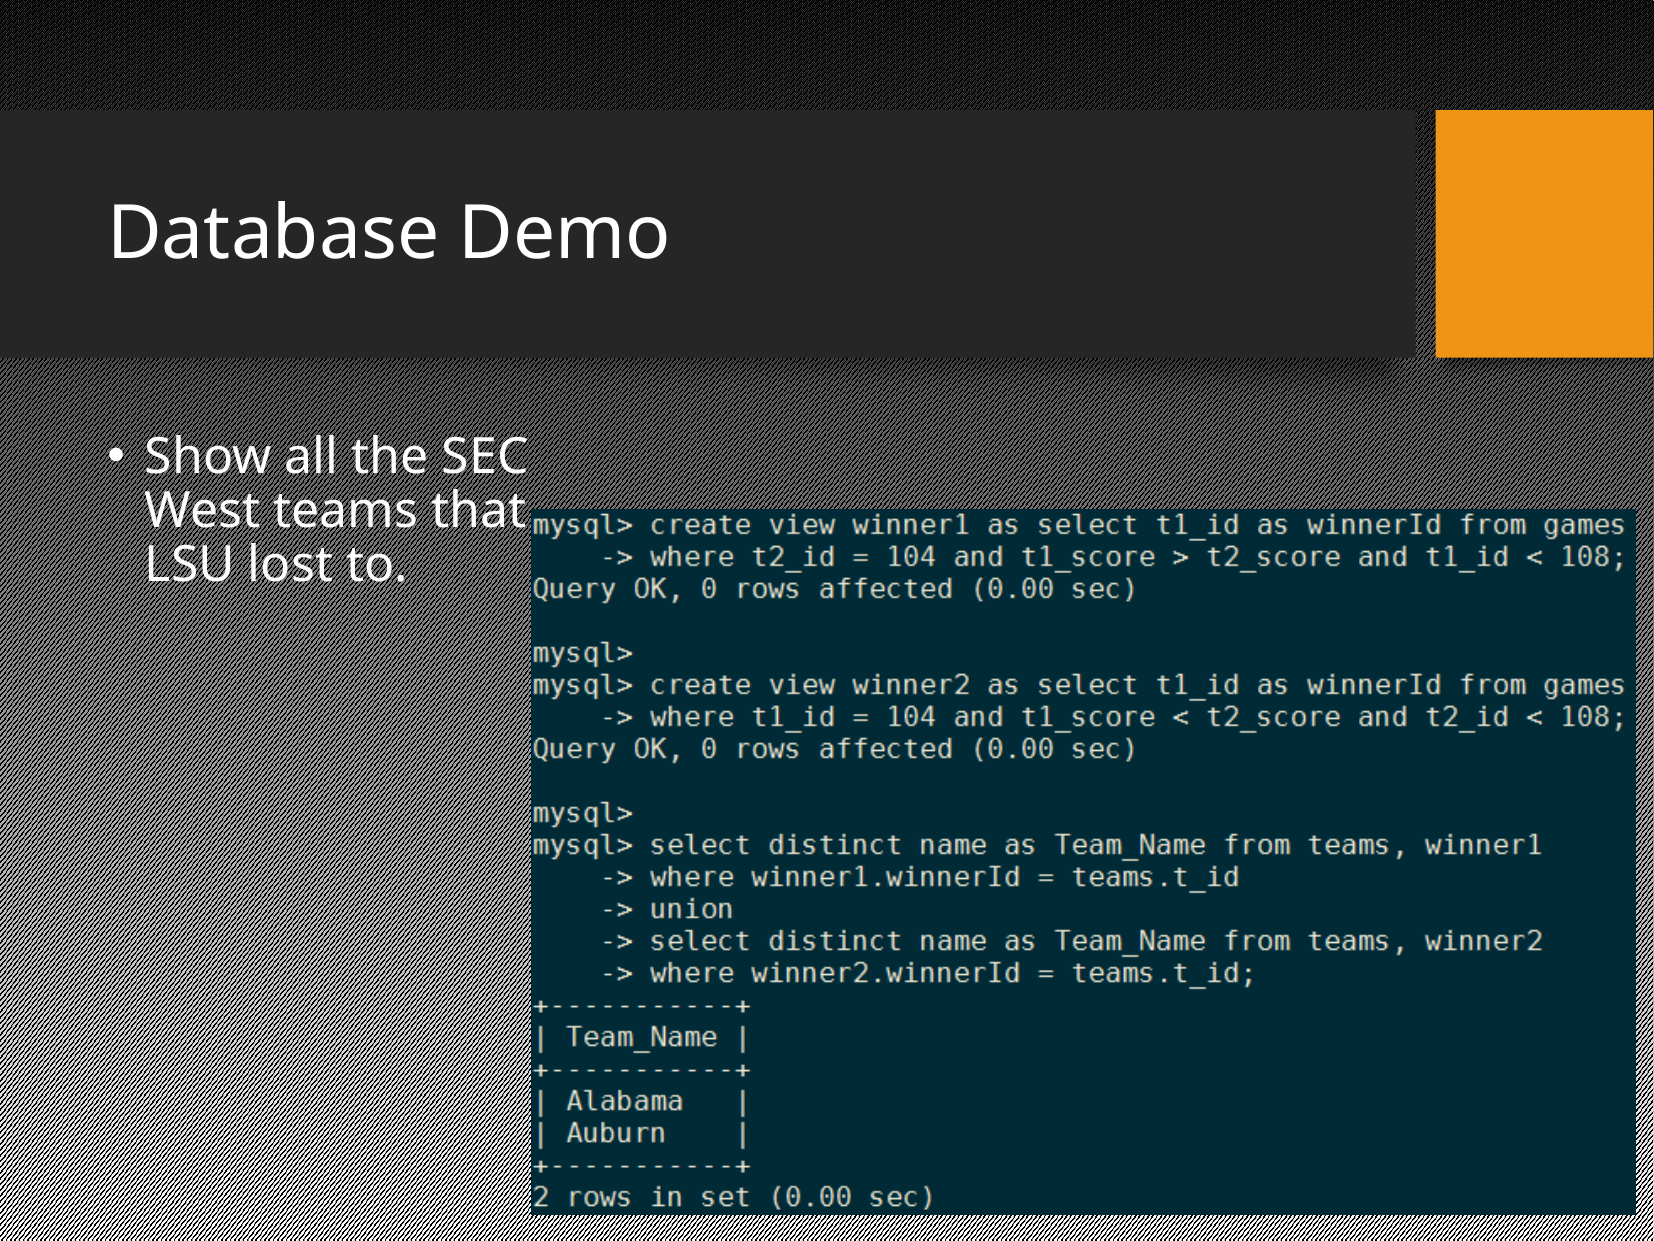

# Database Demo
Show all the SEC West teams that LSU lost to.